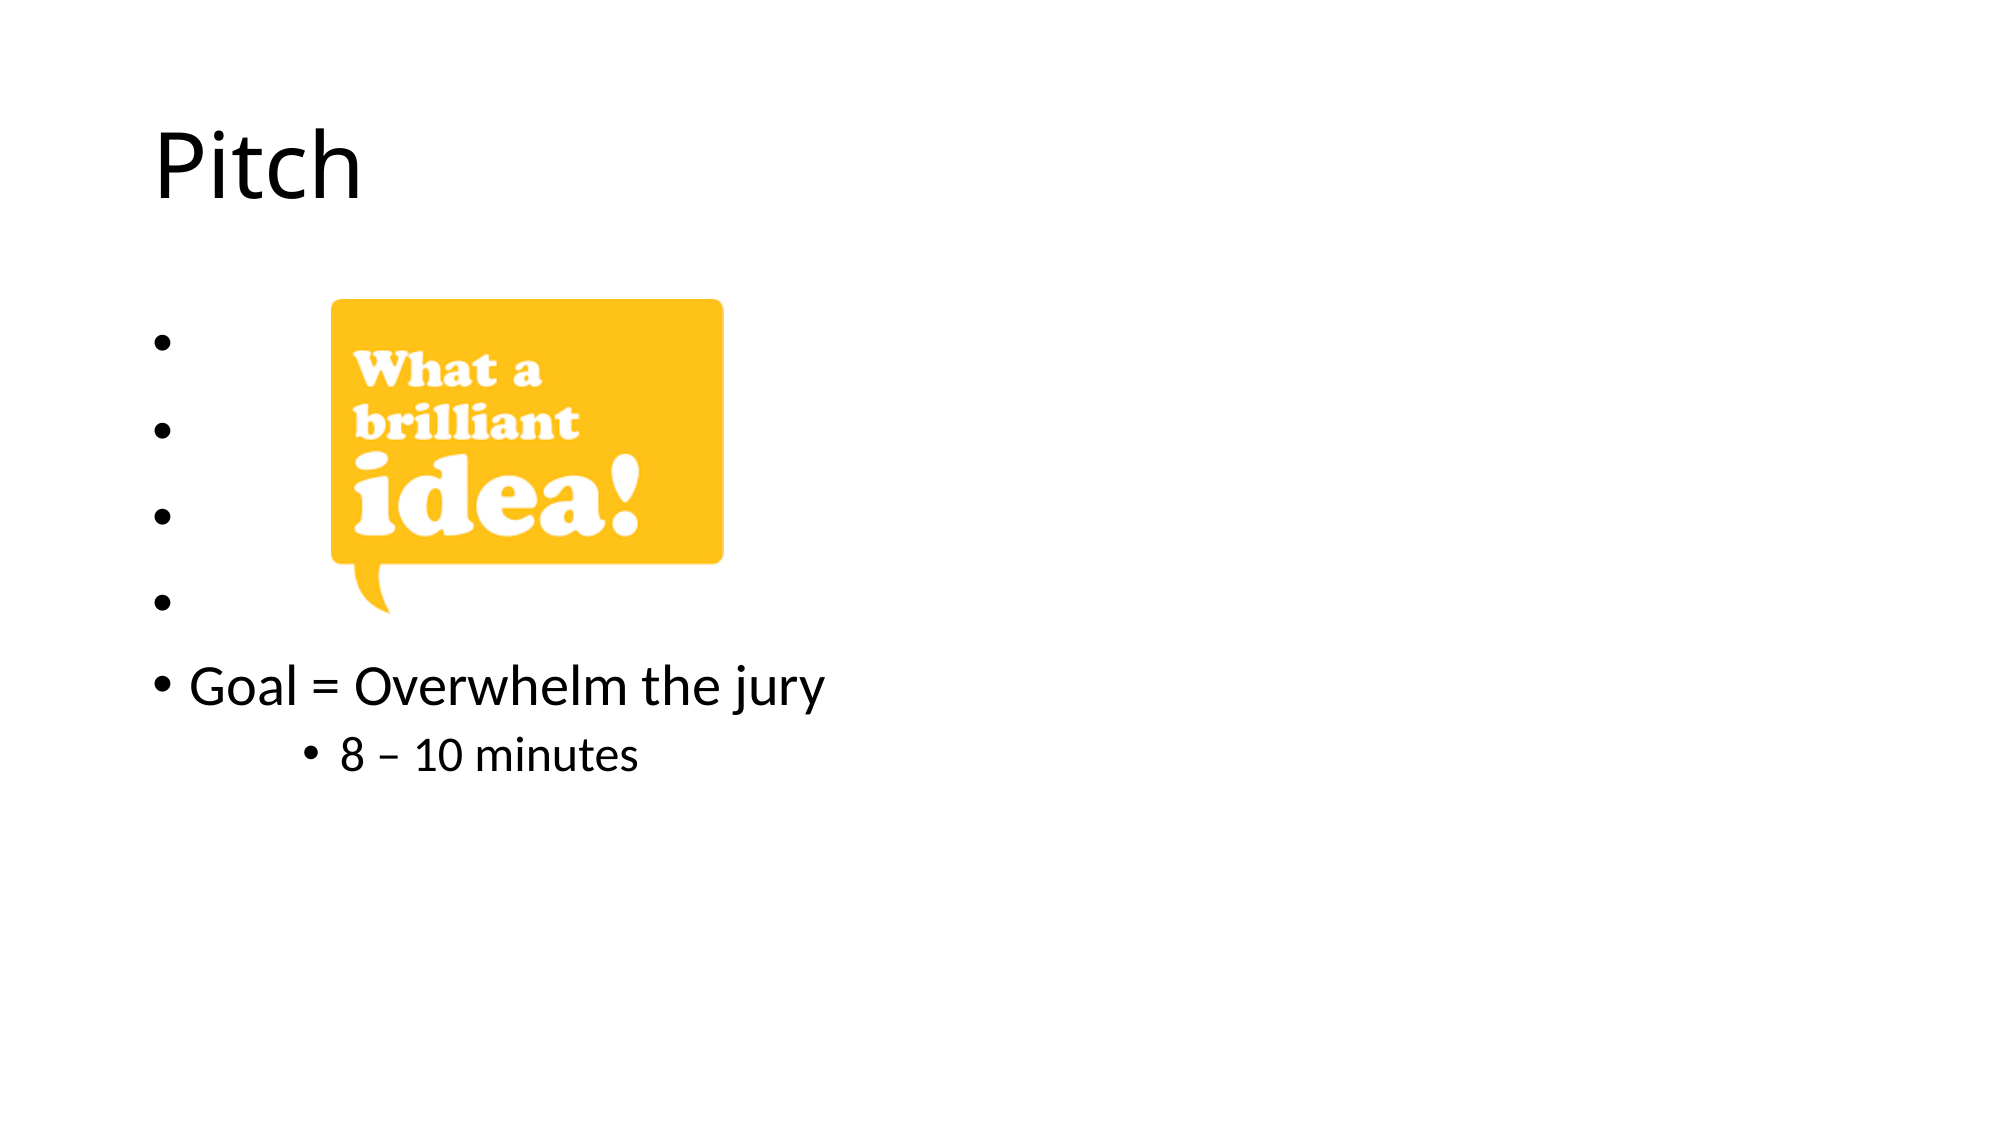

# Pitch
Goal = Overwhelm the jury
8 – 10 minutes